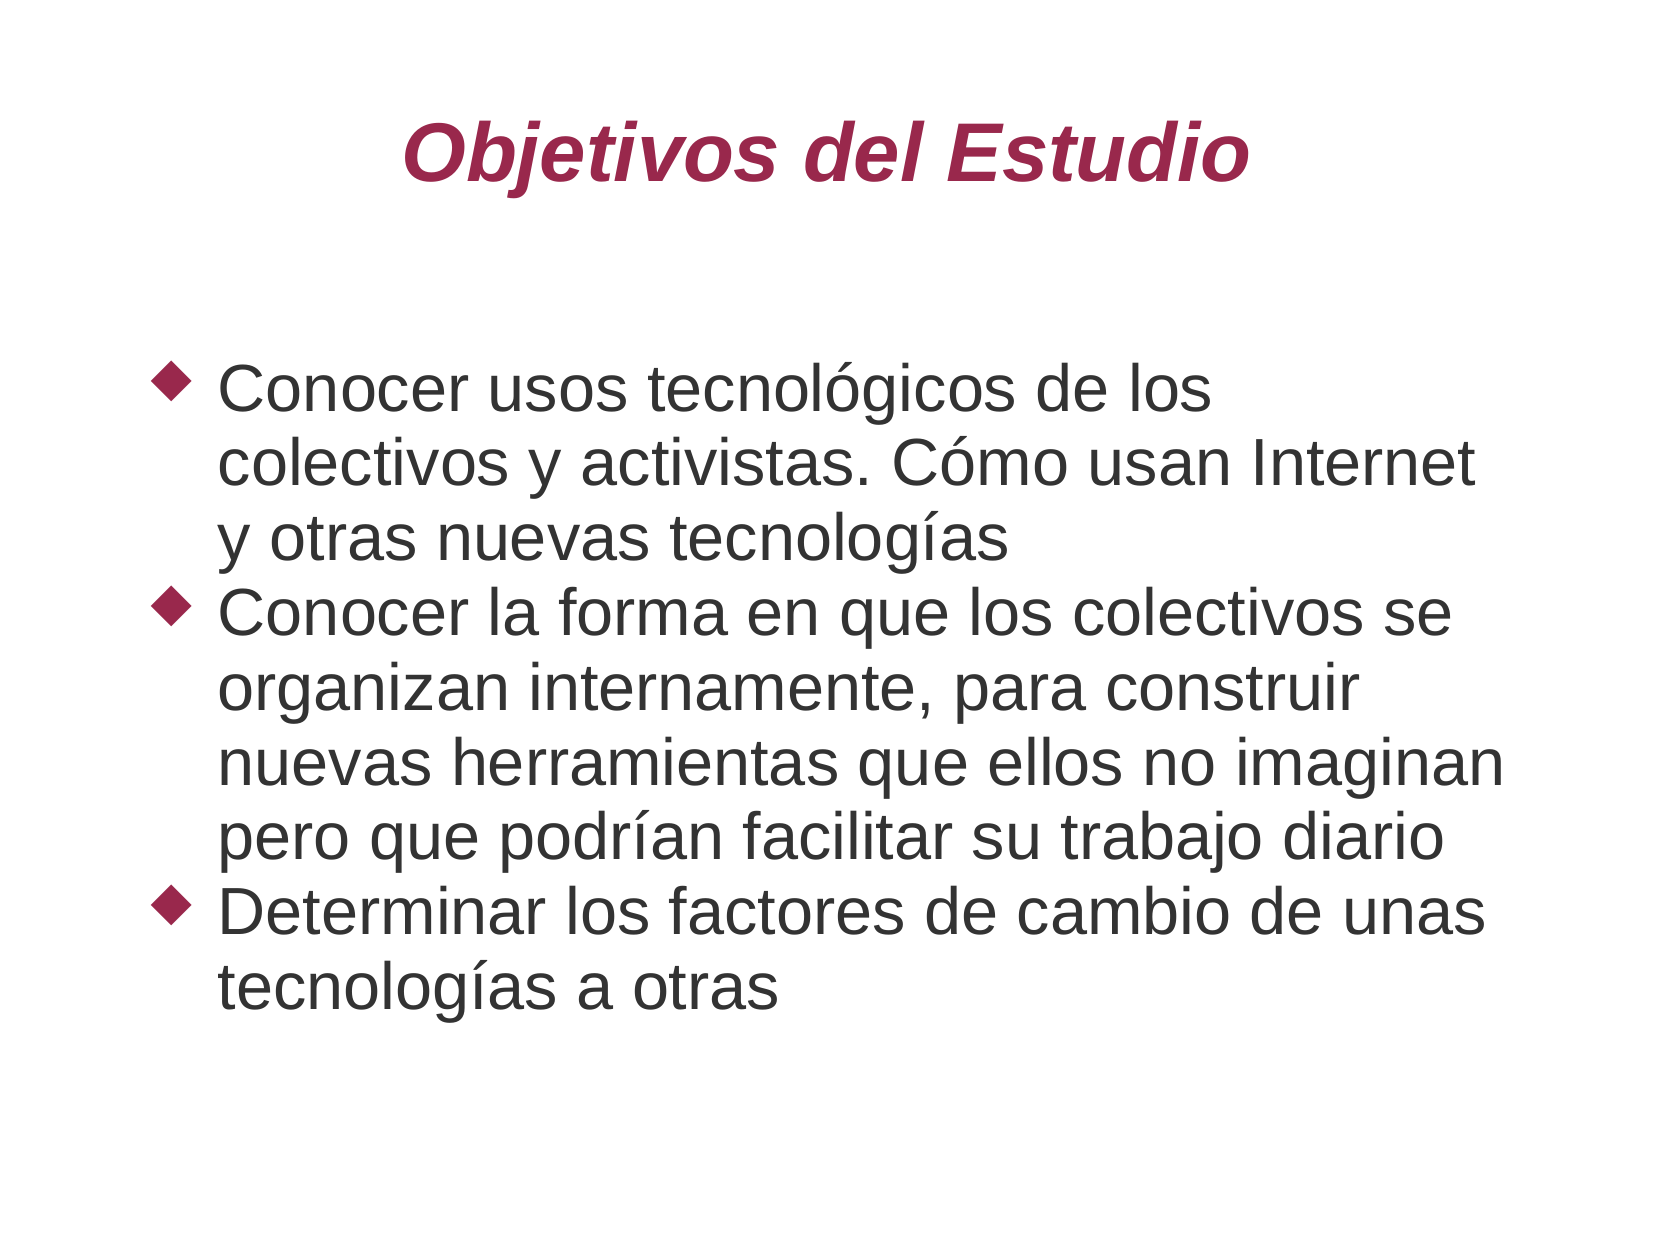

# Objetivos del Estudio
Conocer usos tecnológicos de los colectivos y activistas. Cómo usan Internet y otras nuevas tecnologías
Conocer la forma en que los colectivos se organizan internamente, para construir nuevas herramientas que ellos no imaginan pero que podrían facilitar su trabajo diario
Determinar los factores de cambio de unas tecnologías a otras